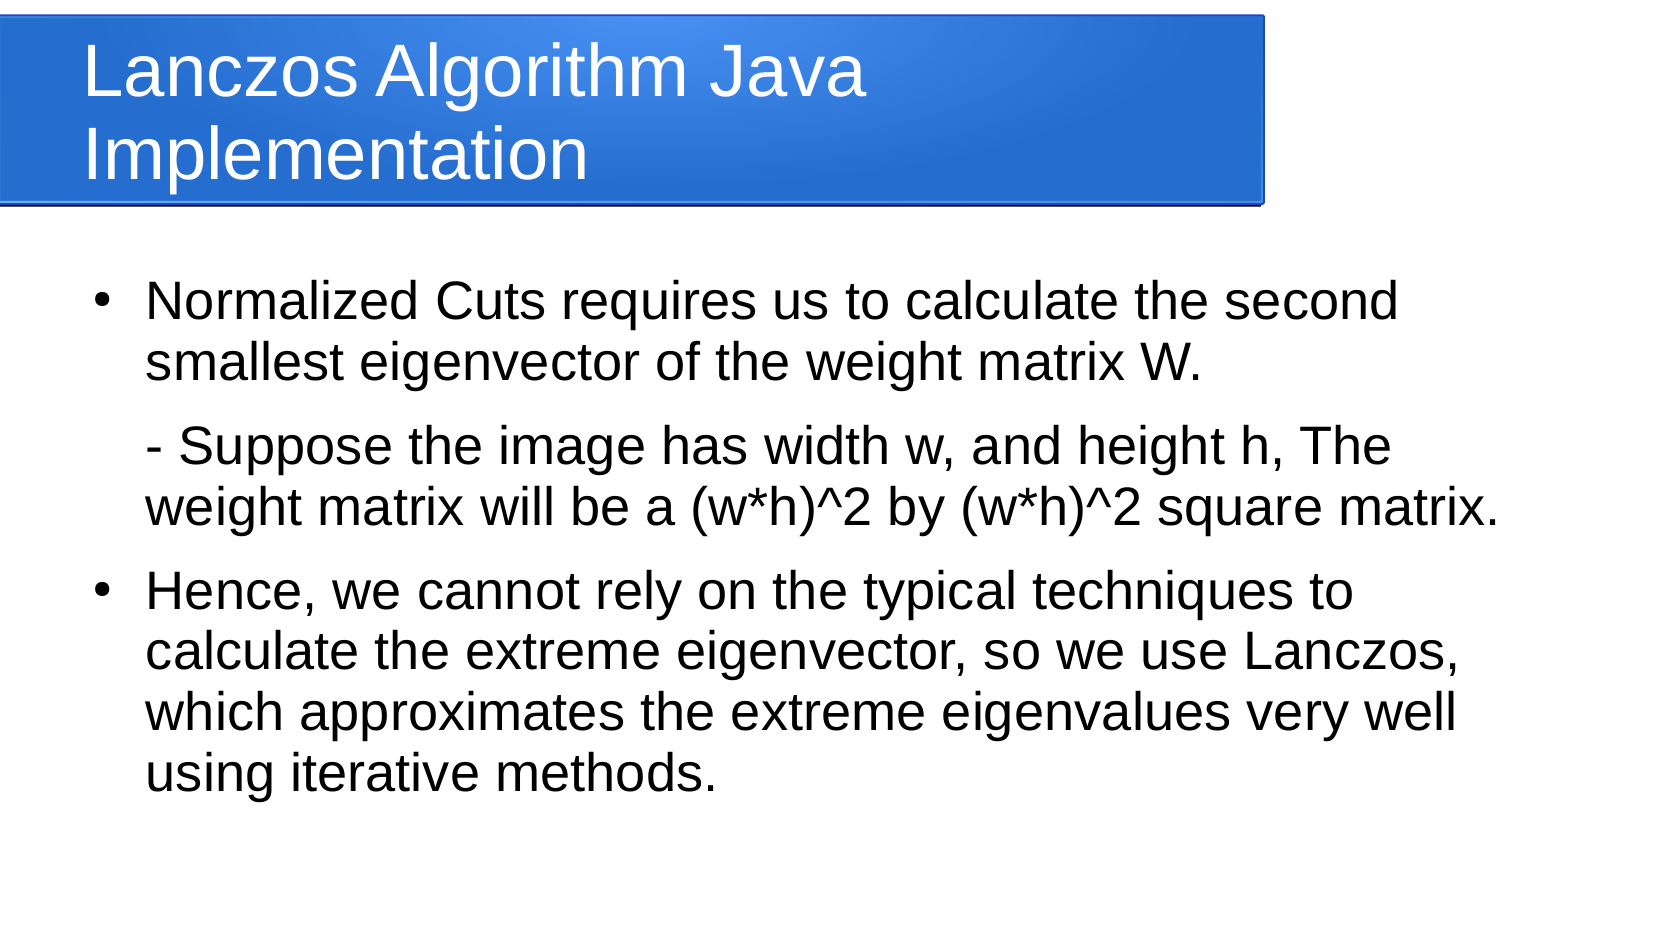

# Lanczos Algorithm Java Implementation
Normalized Cuts requires us to calculate the second smallest eigenvector of the weight matrix W.
- Suppose the image has width w, and height h, The weight matrix will be a (w*h)^2 by (w*h)^2 square matrix.
Hence, we cannot rely on the typical techniques to calculate the extreme eigenvector, so we use Lanczos, which approximates the extreme eigenvalues very well using iterative methods.